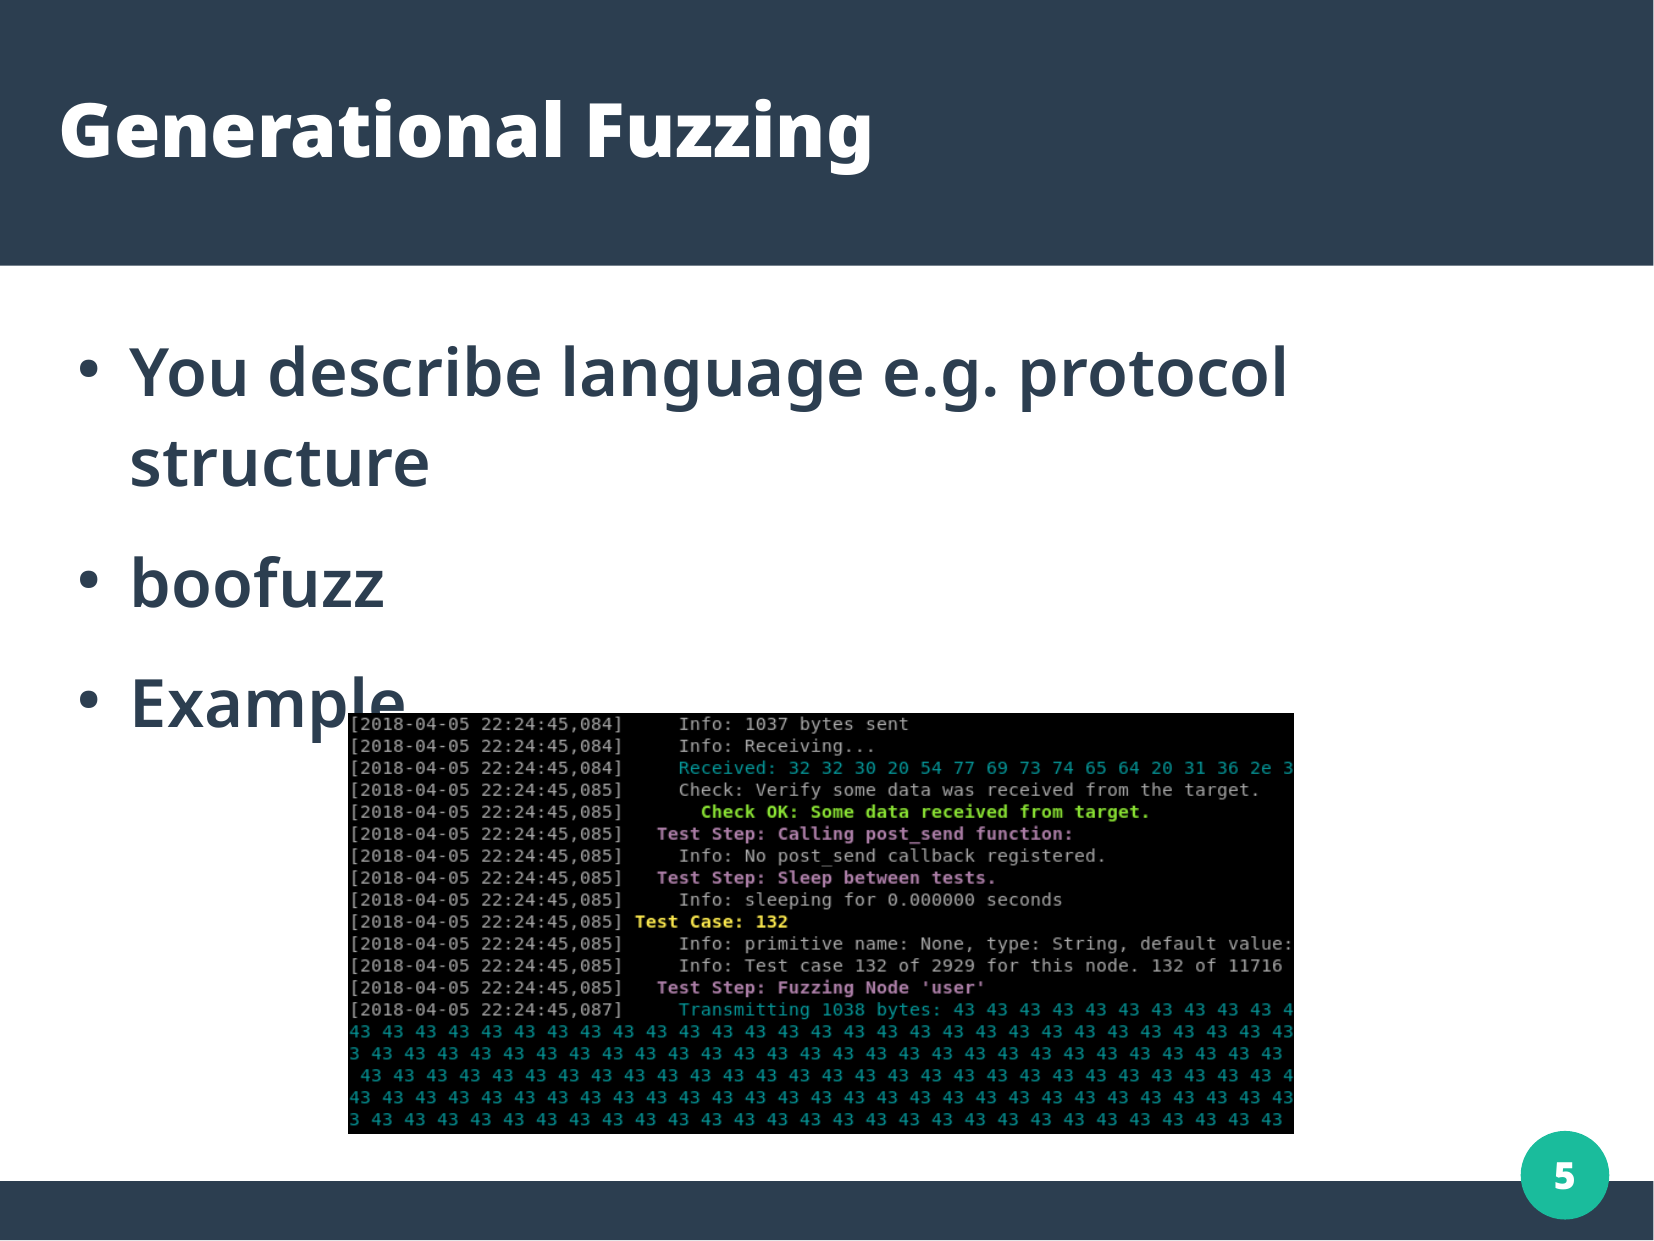

# Generational Fuzzing
You describe language e.g. protocol structure
boofuzz
Example
5